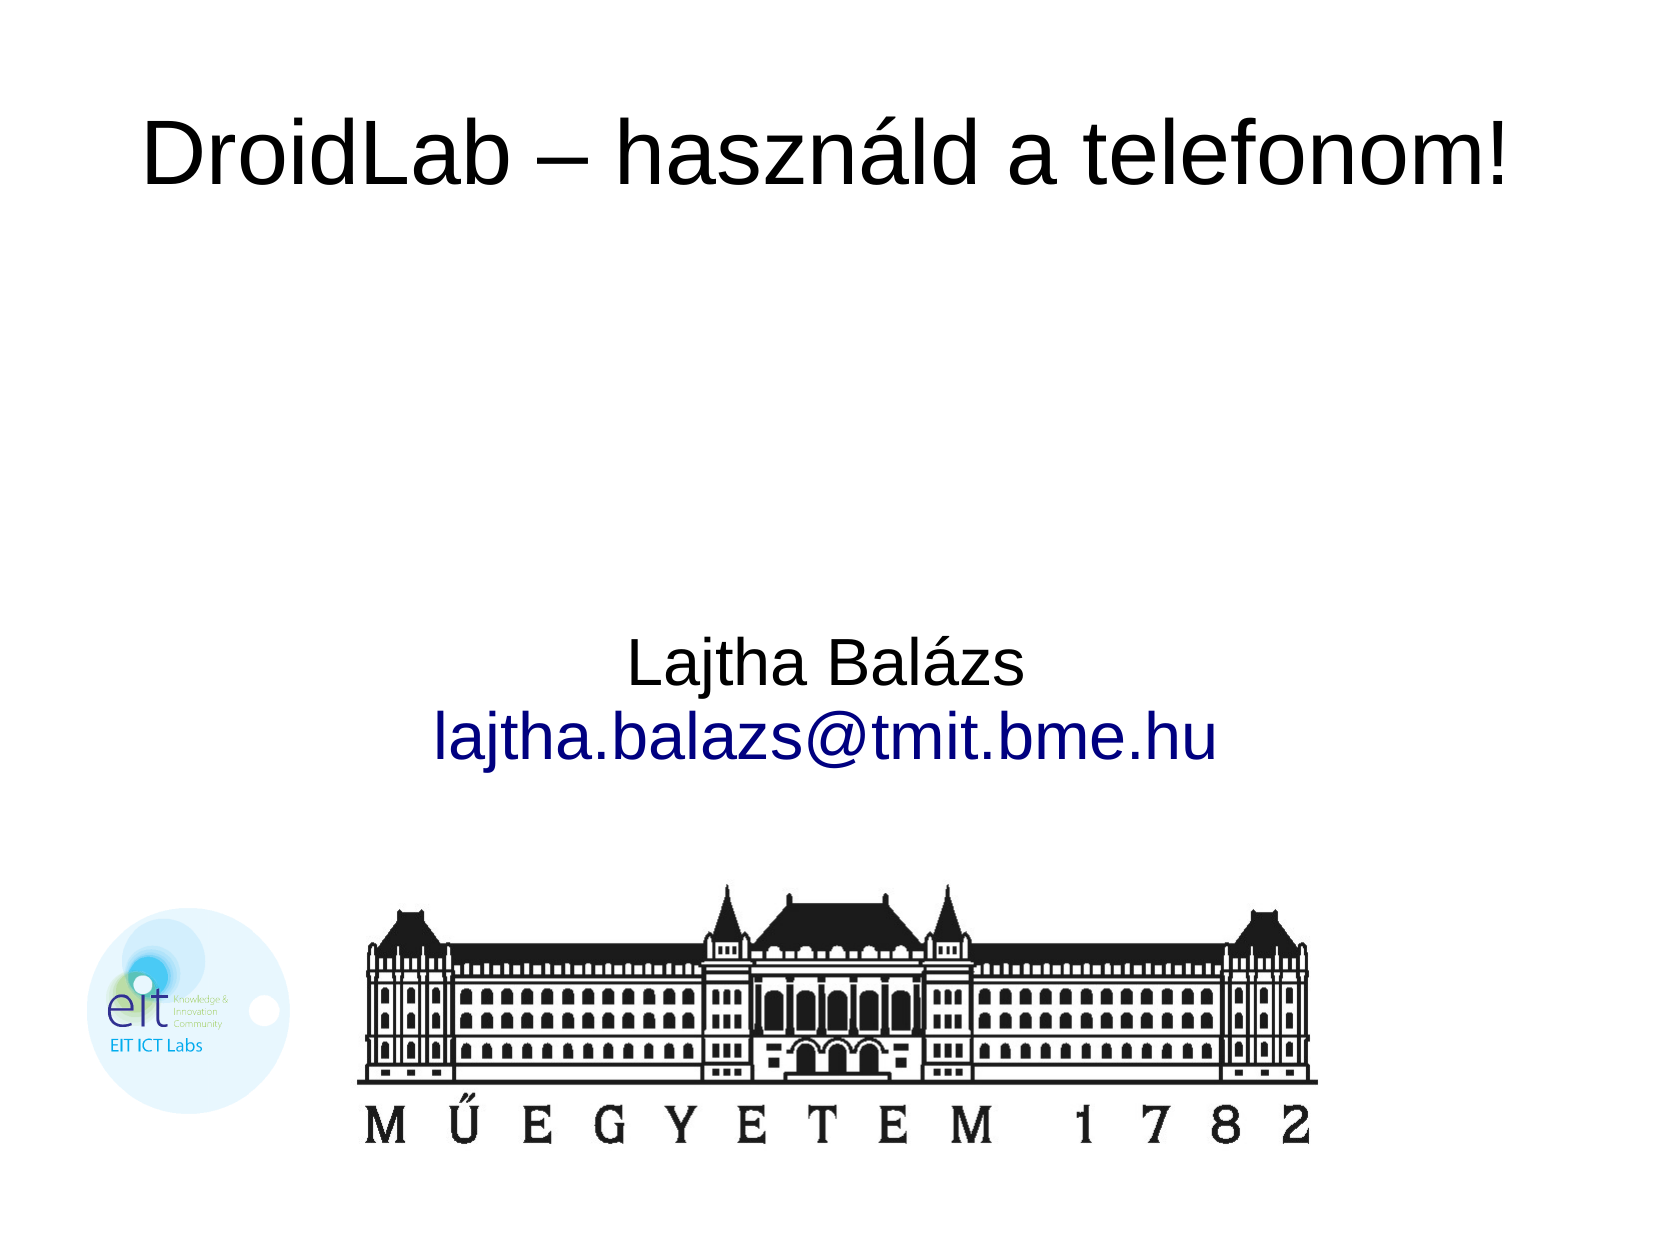

# DroidLab – használd a telefonom!
Lajtha Balázs
lajtha.balazs@tmit.bme.hu